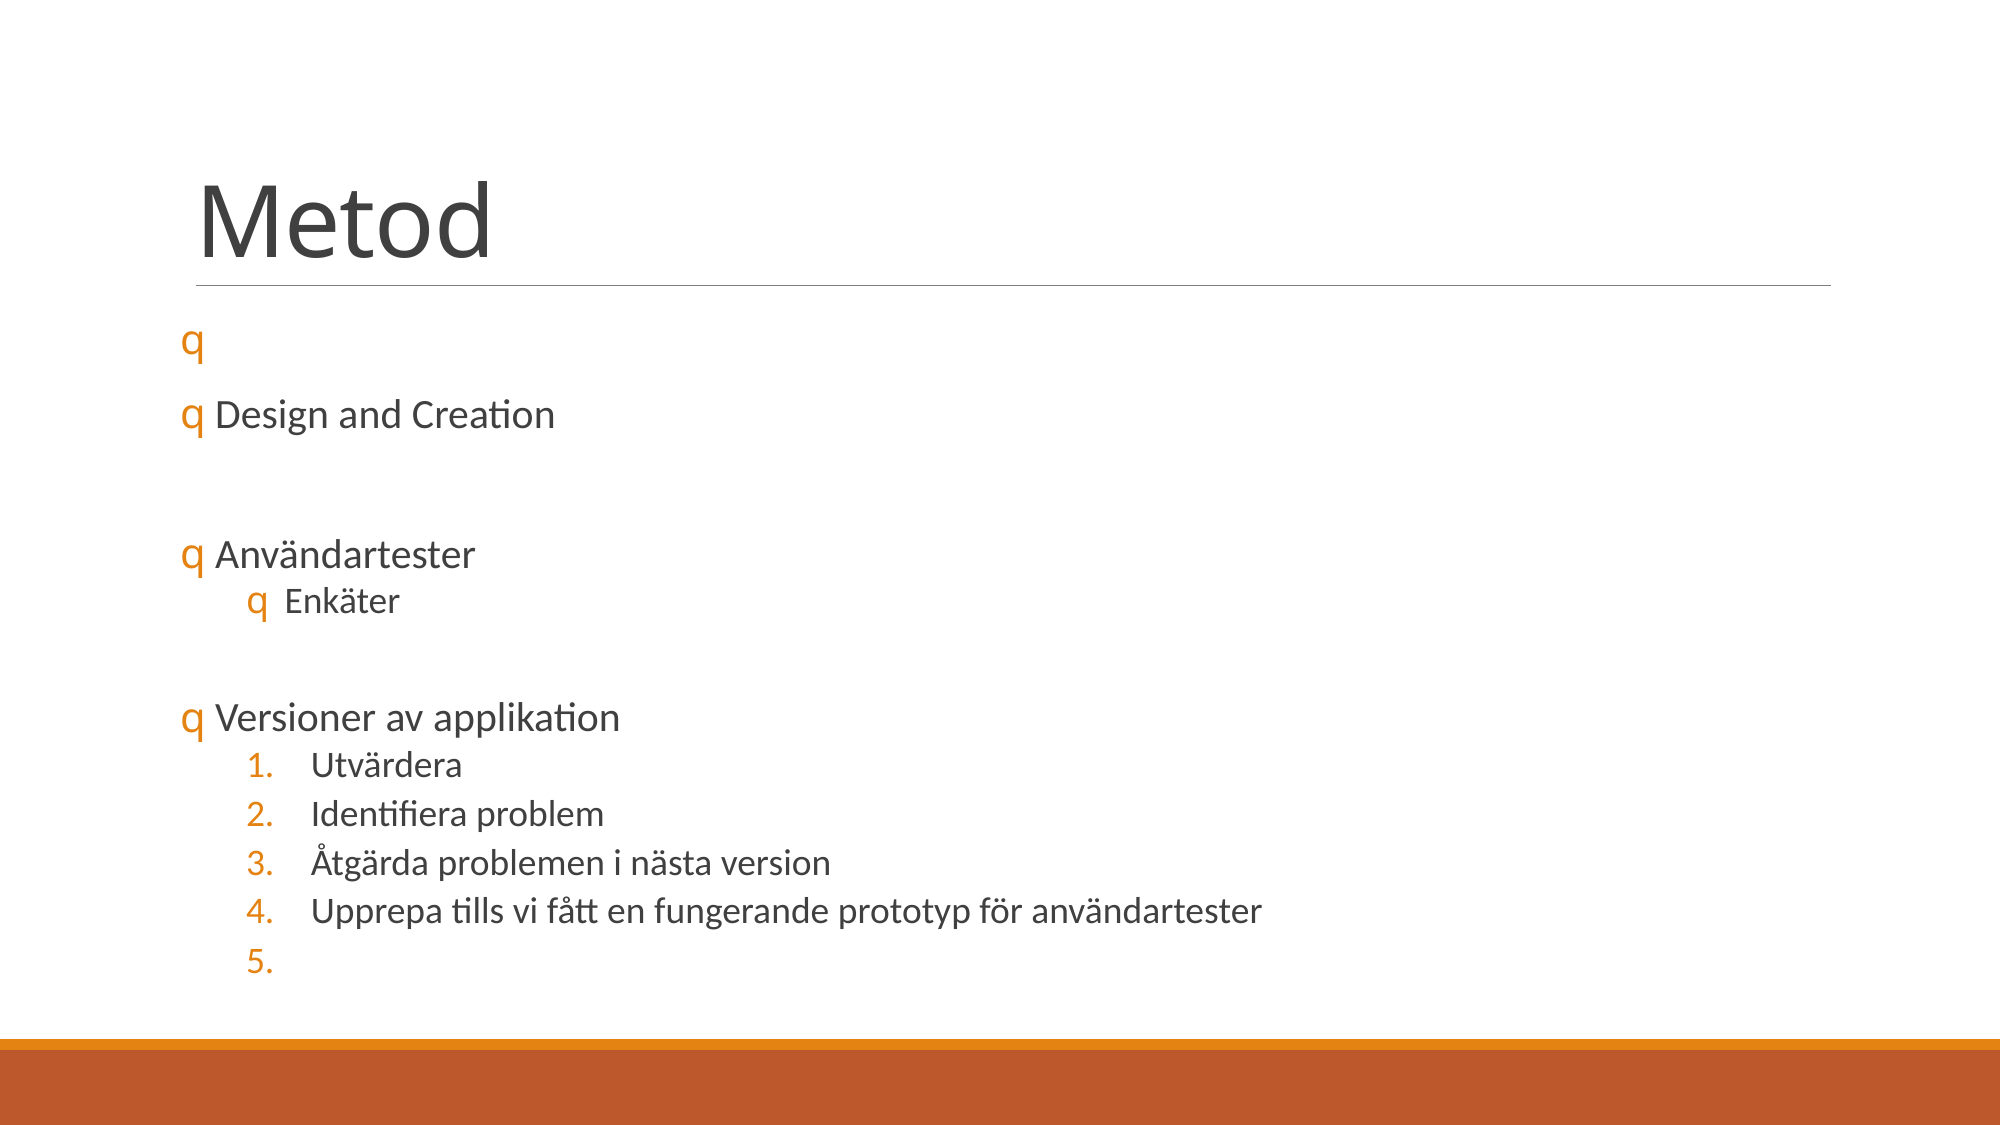

# Metod
 Design and Creation
 Användartester
 Enkäter
 Versioner av applikation
 Utvärdera
 Identifiera problem
 Åtgärda problemen i nästa version
 Upprepa tills vi fått en fungerande prototyp för användartester